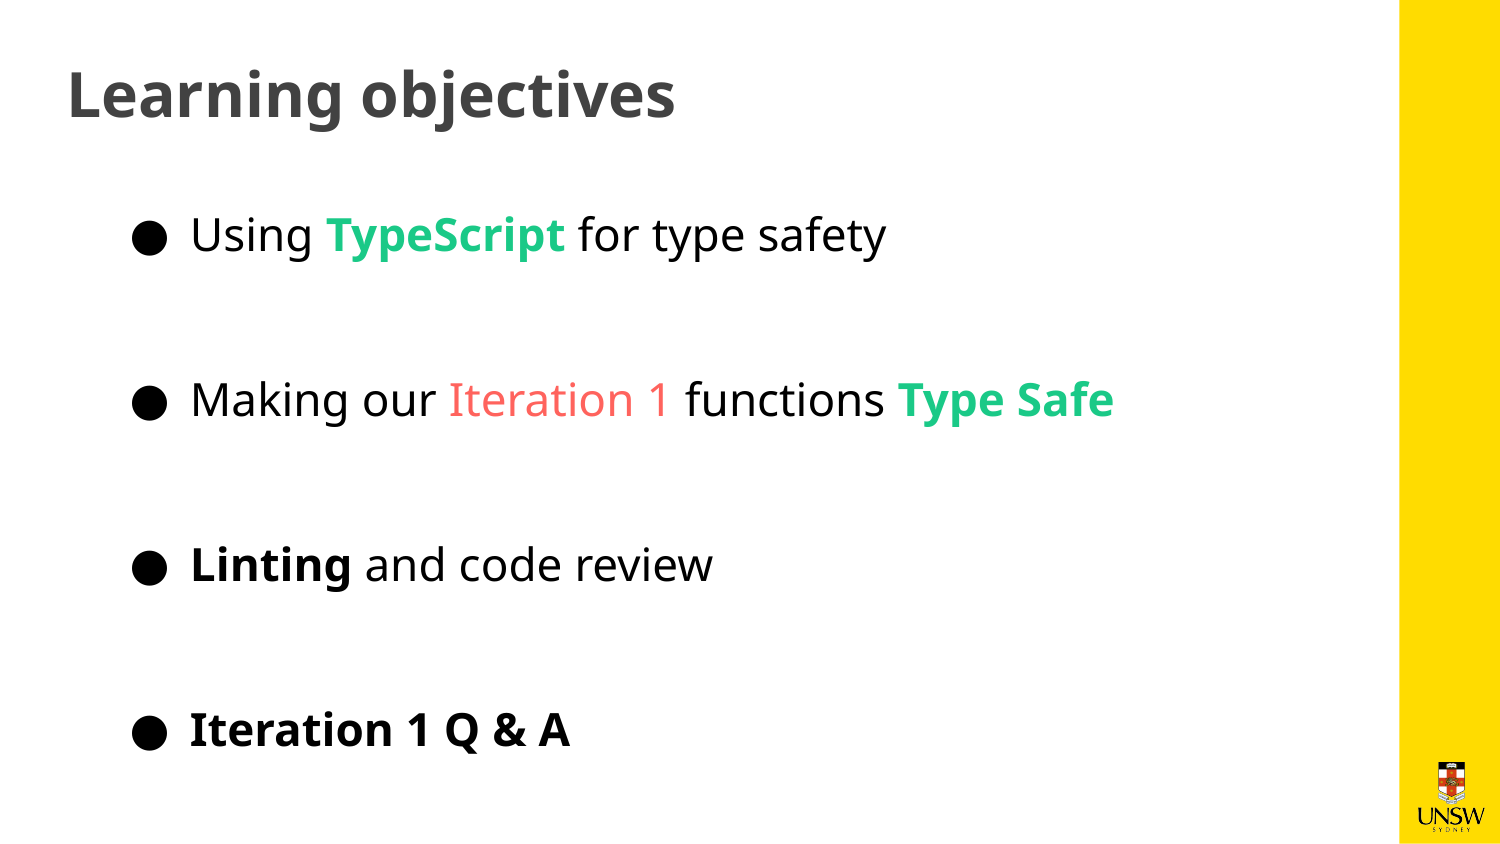

Learning objectives
Using TypeScript for type safety
Making our Iteration 1 functions Type Safe
Linting and code review
Iteration 1 Q & A